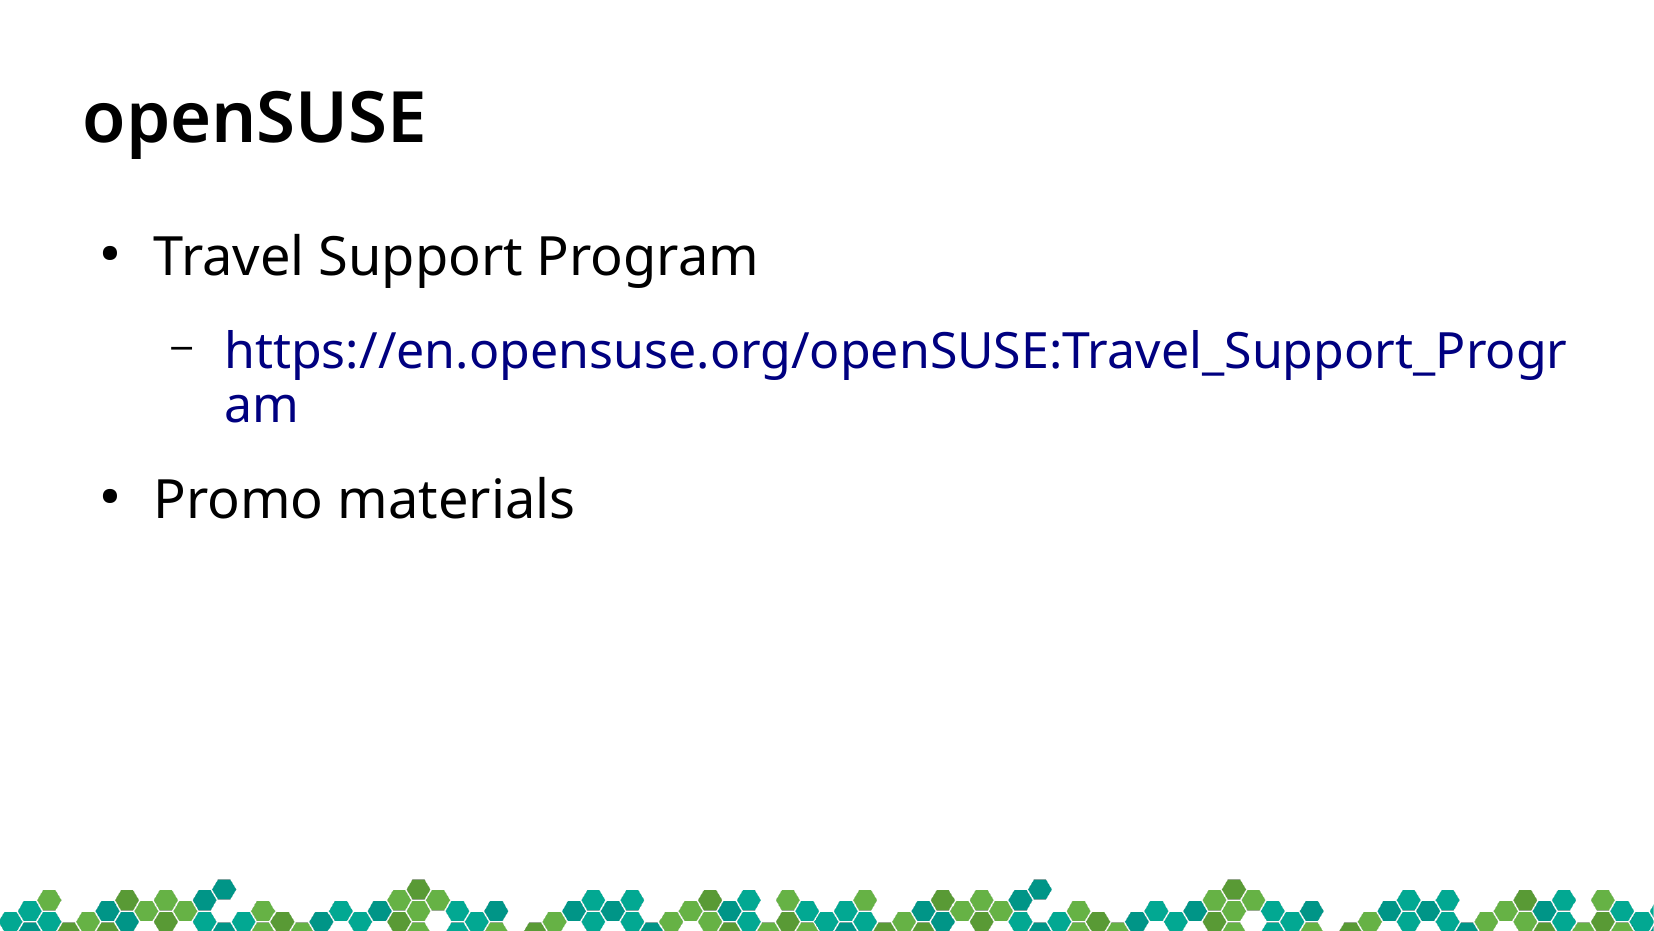

# openSUSE
Travel Support Program
https://en.opensuse.org/openSUSE:Travel_Support_Program
Promo materials